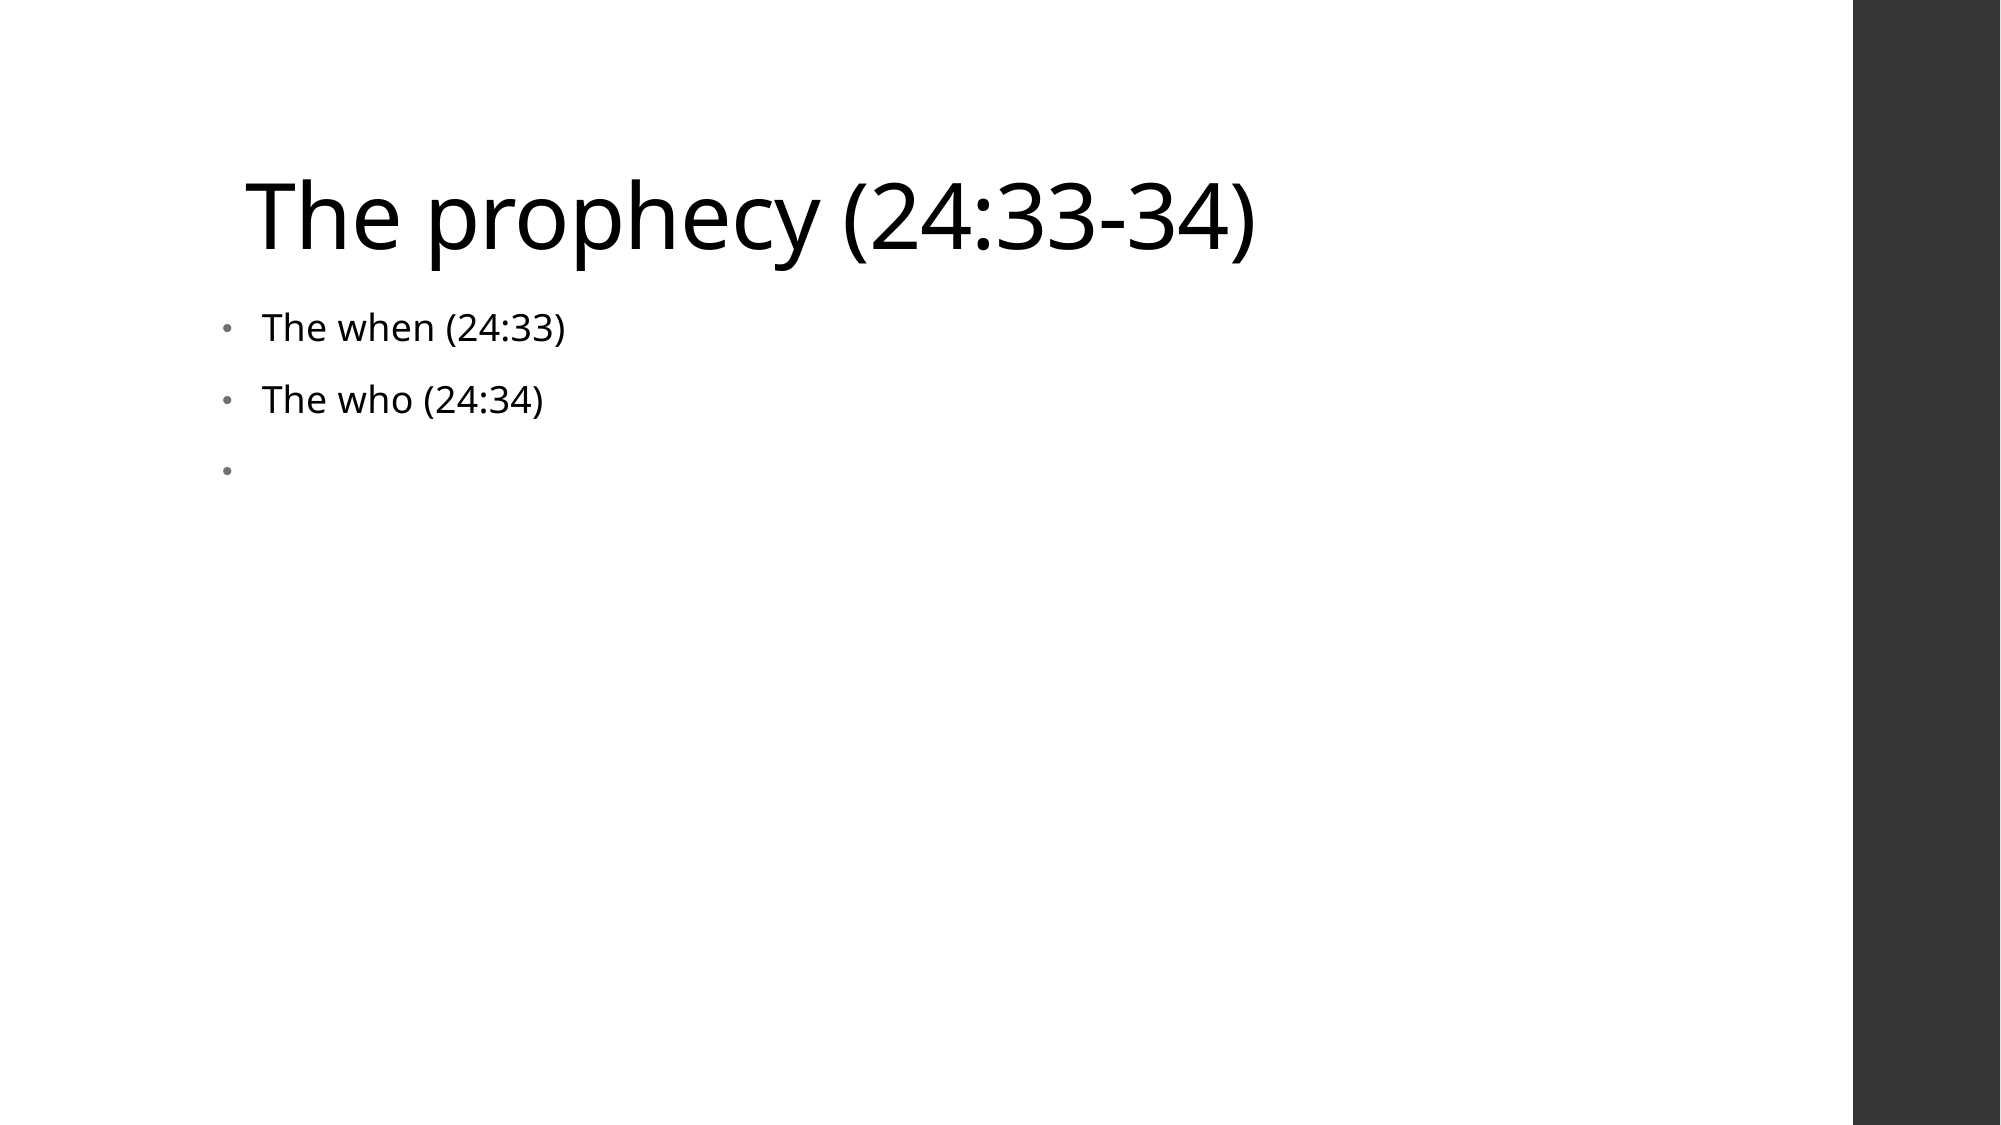

# The prophecy (24:33-34)
 The when (24:33)
 The who (24:34)